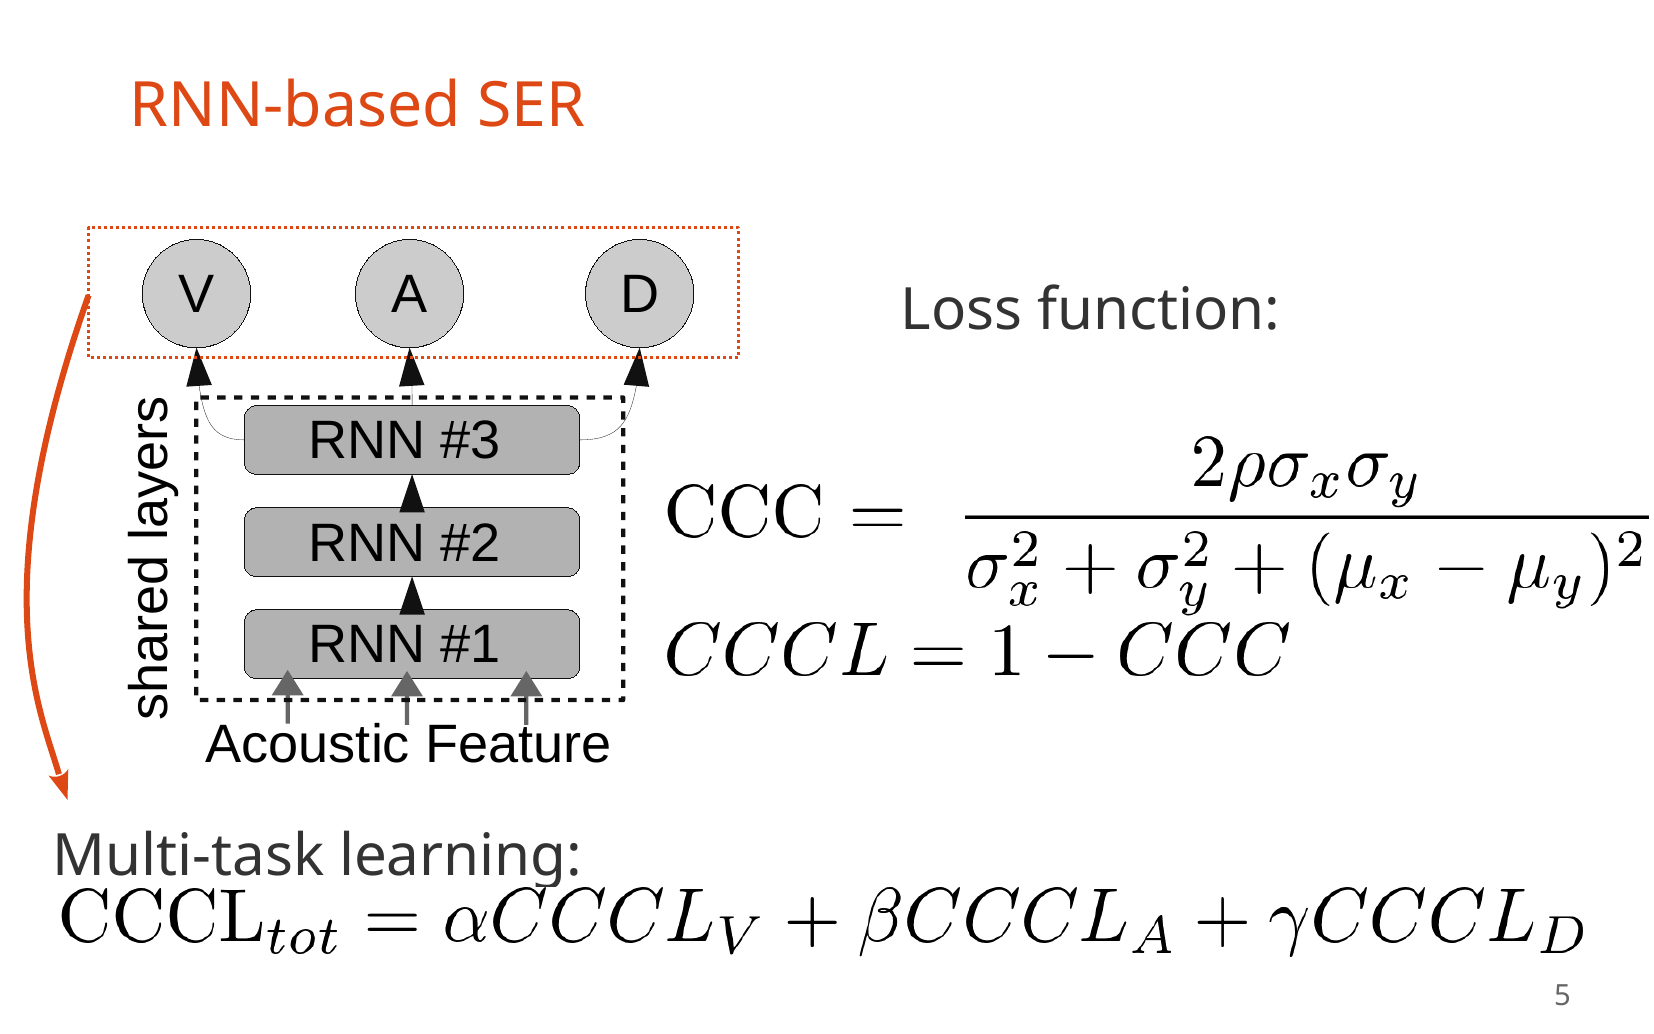

# RNN-based SER
Loss function:
Multi-task learning:
5